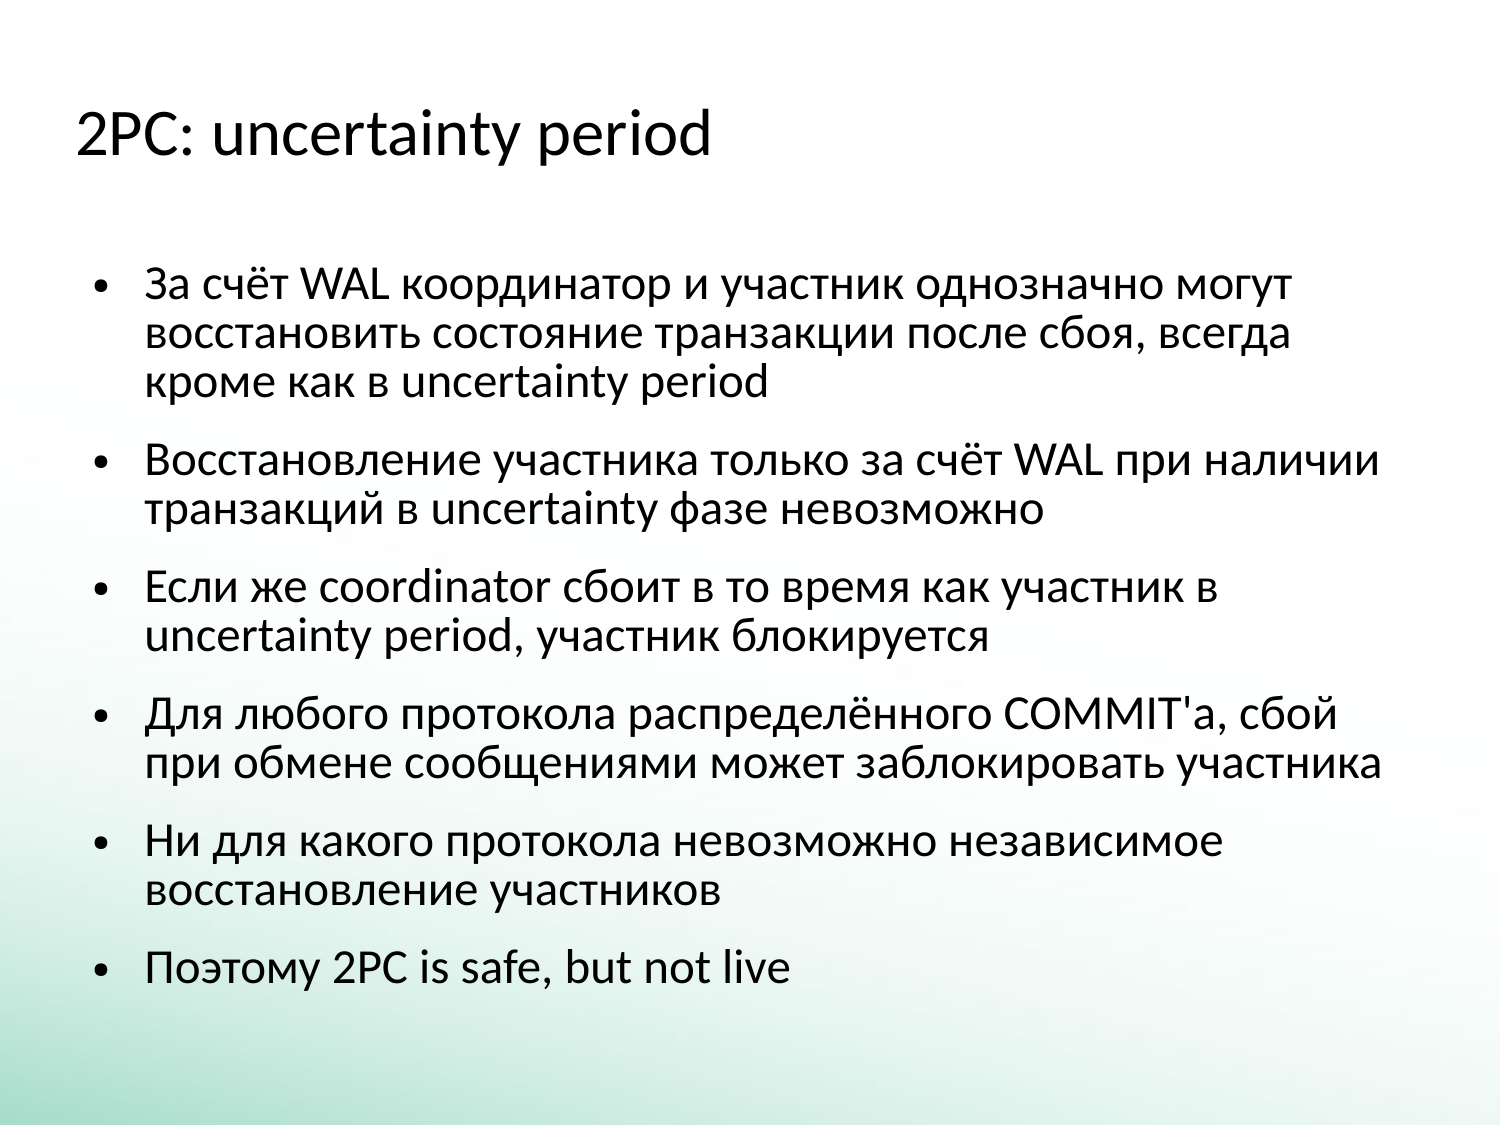

# 2PC: uncertainty period
За счёт WAL координатор и участник однозначно могут восстановить состояние транзакции после сбоя, всегда кроме как в uncertainty period
Восстановление участника только за счёт WAL при наличии транзакций в uncertainty фазе невозможно
Если же coordinator сбоит в то время как участник в uncertainty period, участник блокируется
Для любого протокола распределённого COMMIT'а, сбой при обмене сообщениями может заблокировать участника
Ни для какого протокола невозможно независимое восстановление участников
Поэтому 2PC is safe, but not live